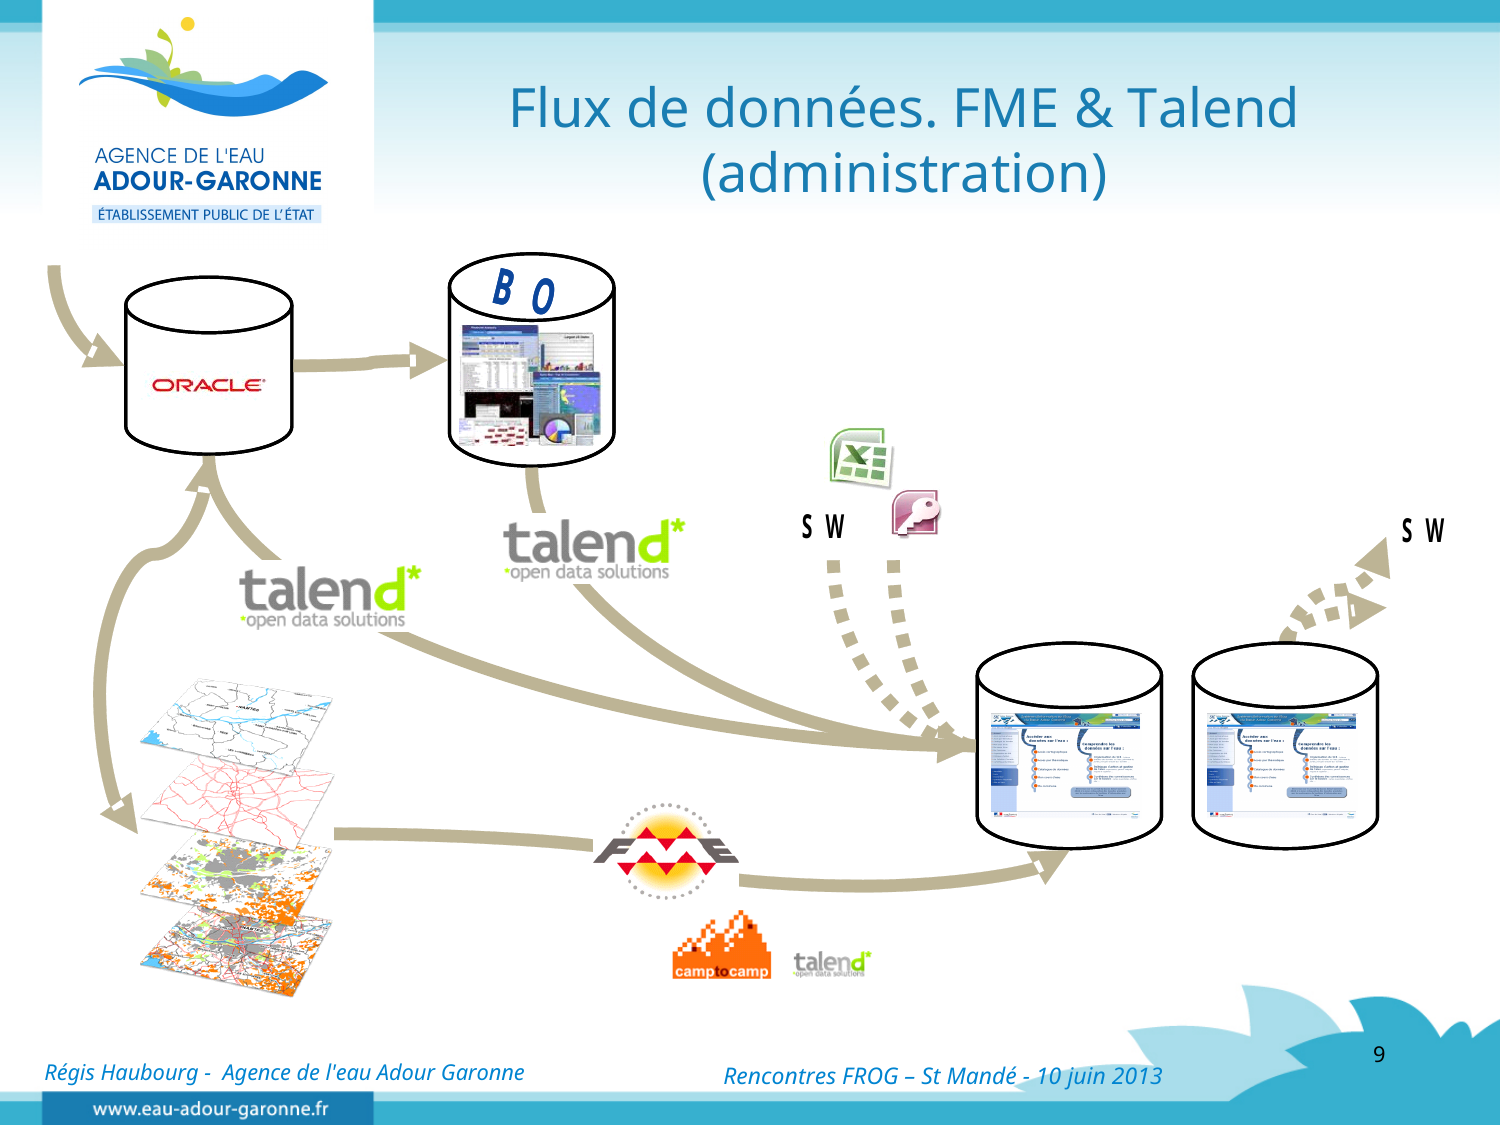

# Flux de données. FME & Talend (administration)
9
Régis Haubourg - Agence de l'eau Adour Garonne